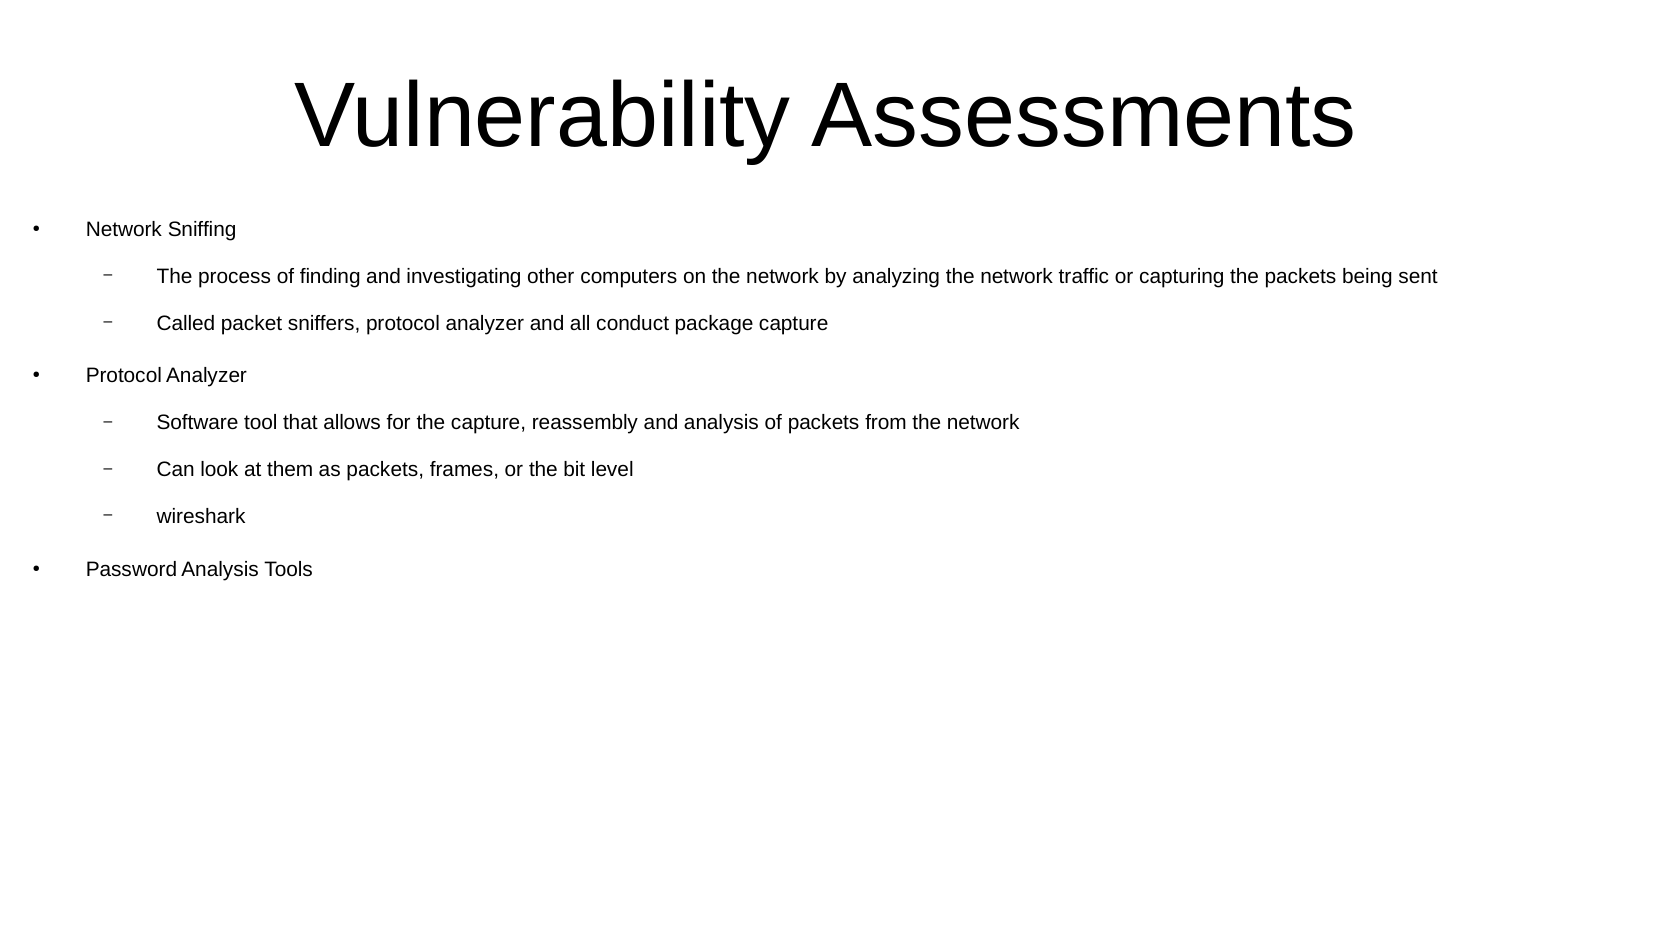

# Vulnerability Assessments
Network Sniffing
The process of finding and investigating other computers on the network by analyzing the network traffic or capturing the packets being sent
Called packet sniffers, protocol analyzer and all conduct package capture
Protocol Analyzer
Software tool that allows for the capture, reassembly and analysis of packets from the network
Can look at them as packets, frames, or the bit level
wireshark
Password Analysis Tools